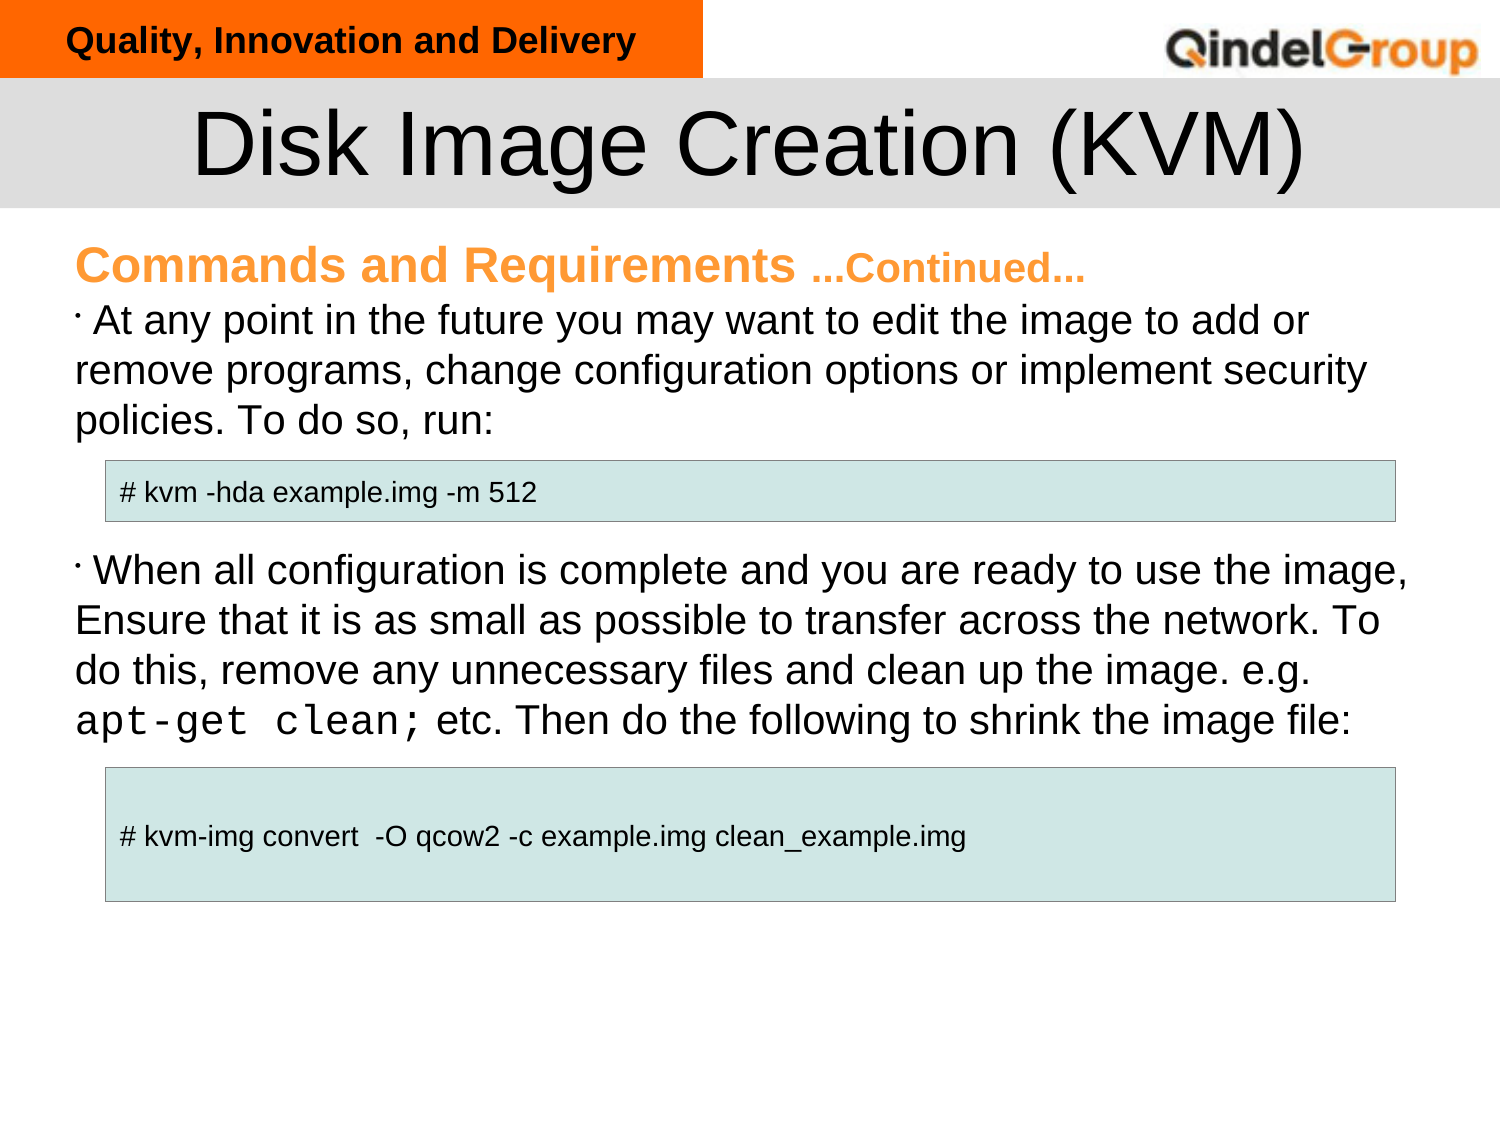

# Disk Image Creation (KVM)
Commands and Requirements ...Continued...
 At any point in the future you may want to edit the image to add or remove programs, change configuration options or implement security policies. To do so, run:
 When all configuration is complete and you are ready to use the image, Ensure that it is as small as possible to transfer across the network. To do this, remove any unnecessary files and clean up the image. e.g. apt-get clean; etc. Then do the following to shrink the image file:
# kvm -hda example.img -m 512
# kvm-img convert -O qcow2 -c example.img clean_example.img